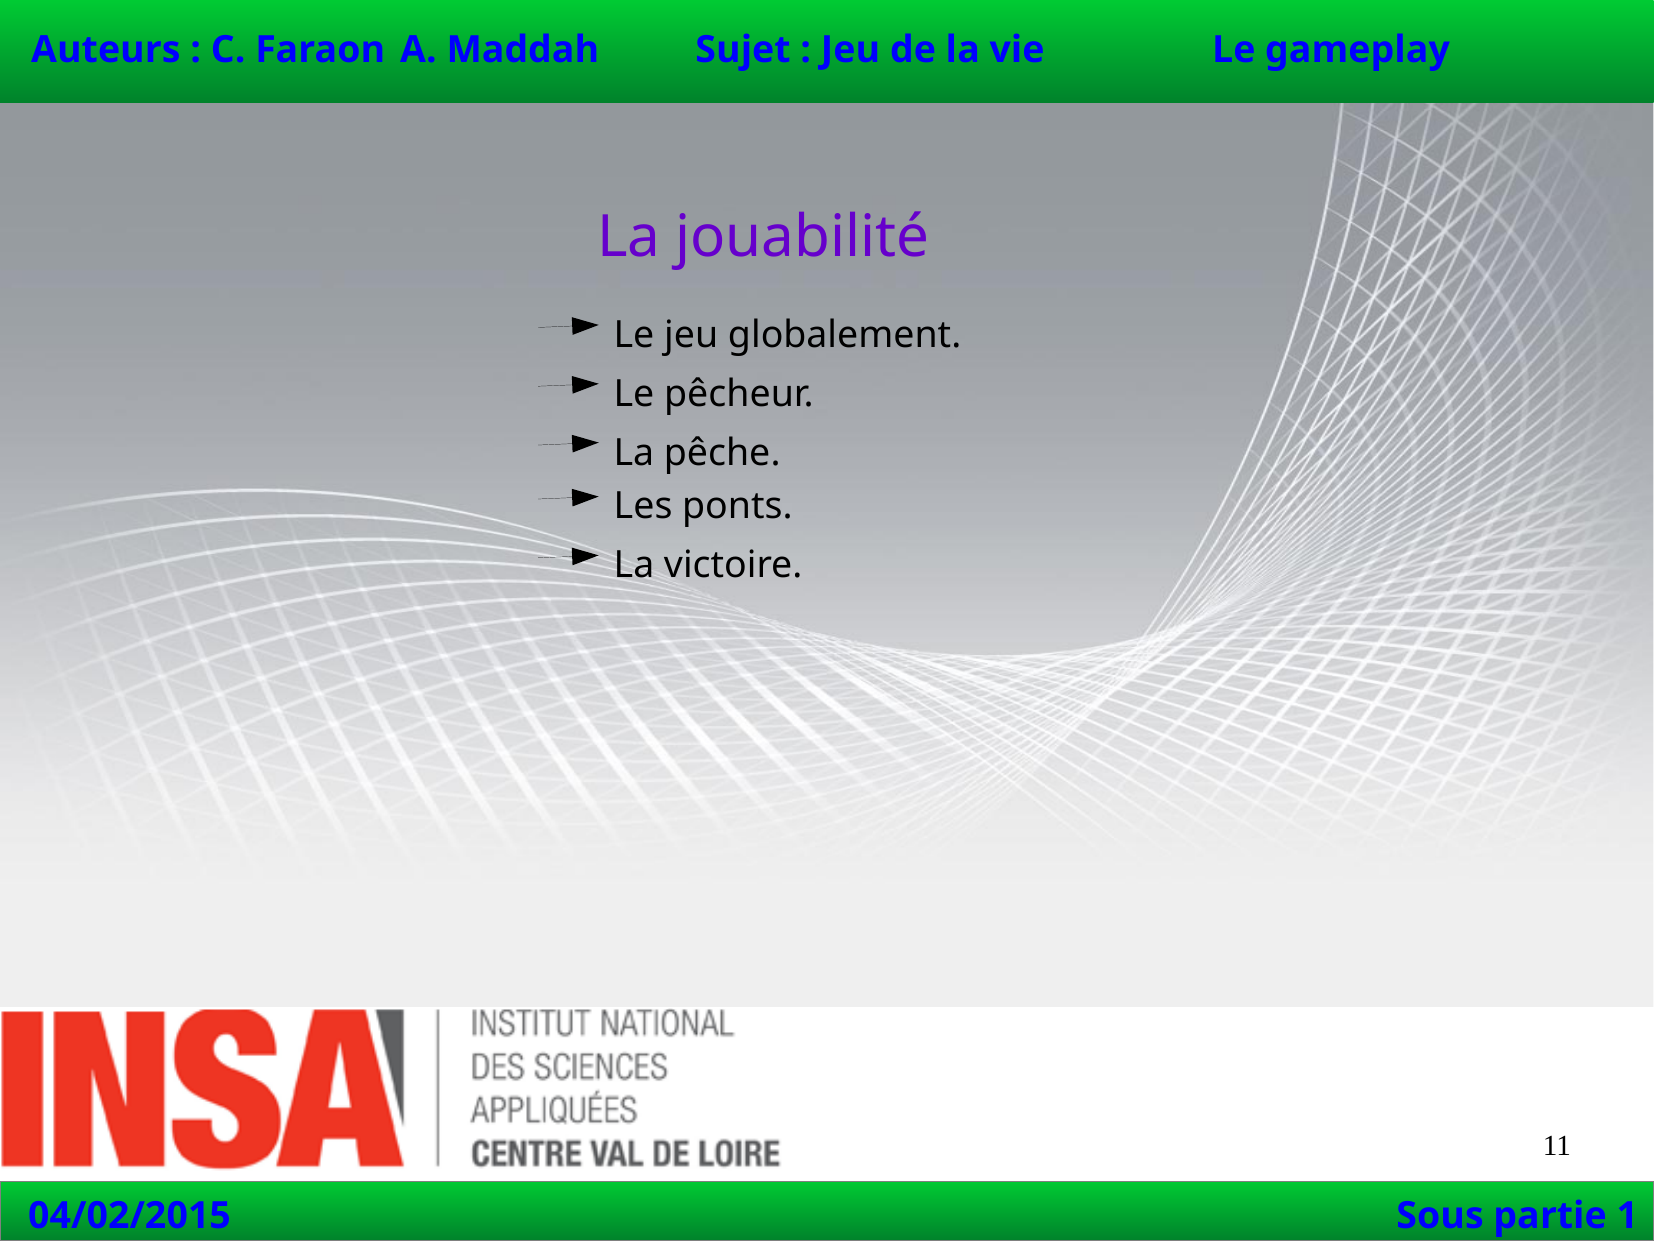

#
Auteurs : C. Faraon	A. Maddah 		Sujet : Jeu de la vie			Le gameplay
La jouabilité
Le jeu globalement.
Le pêcheur.
La pêche.
Les ponts.
La victoire.
11
04/02/2015
Sous partie 1